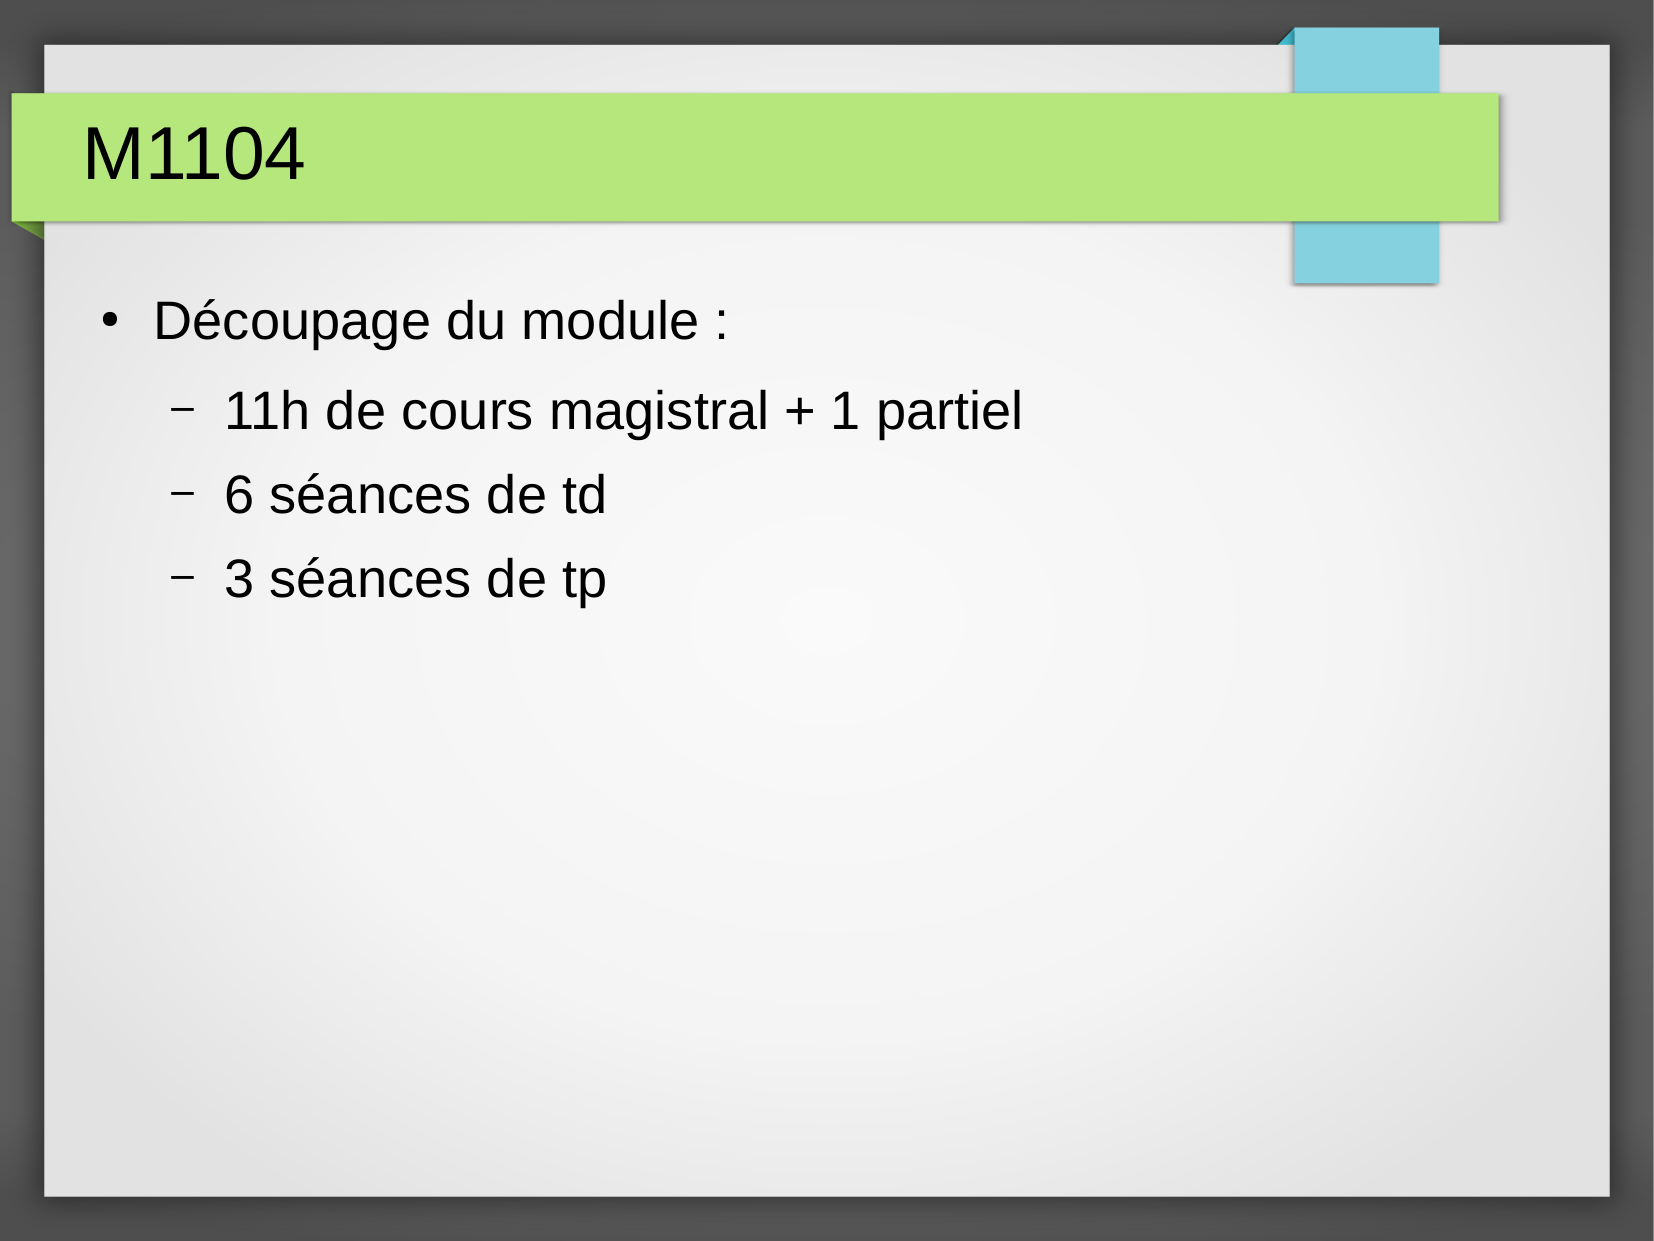

# M1104
Découpage du module :
11h de cours magistral + 1 partiel
6 séances de td
3 séances de tp